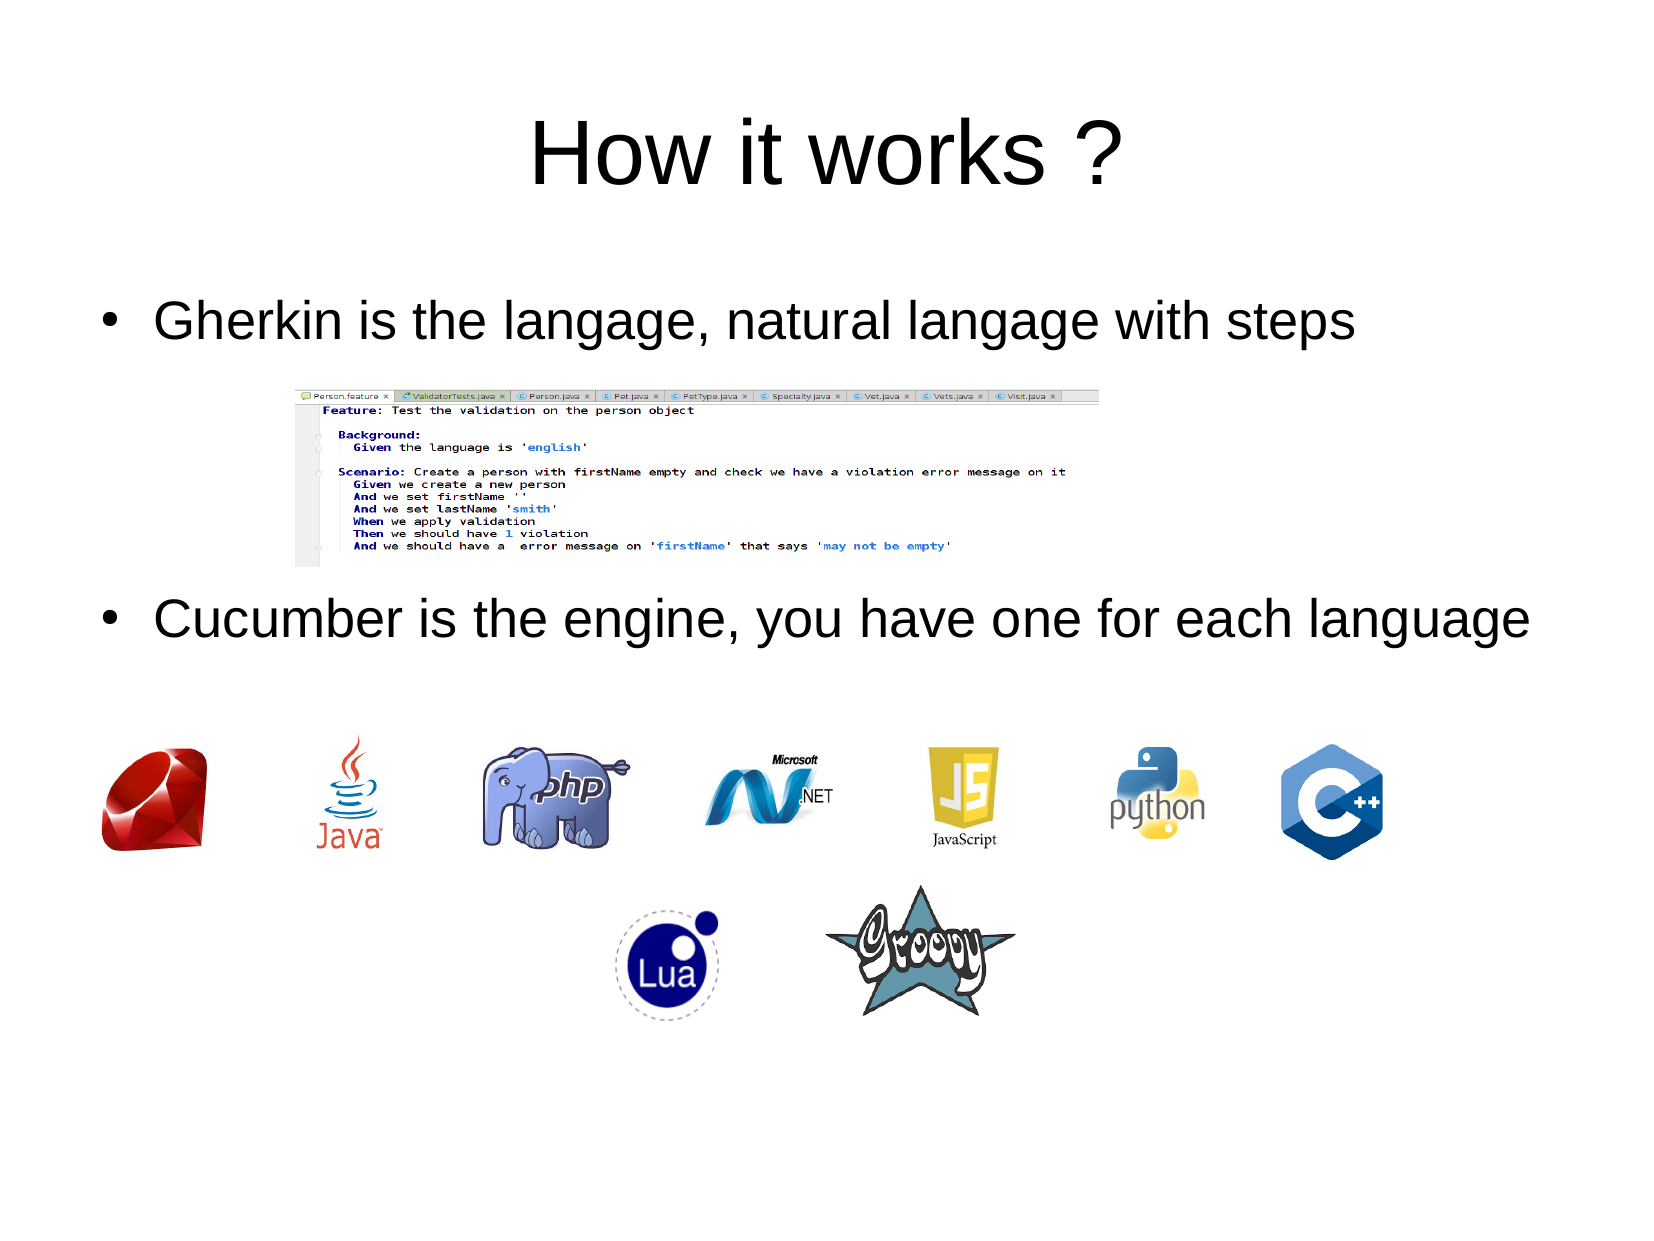

# How it works ?
Gherkin is the langage, natural langage with steps
Cucumber is the engine, you have one for each language